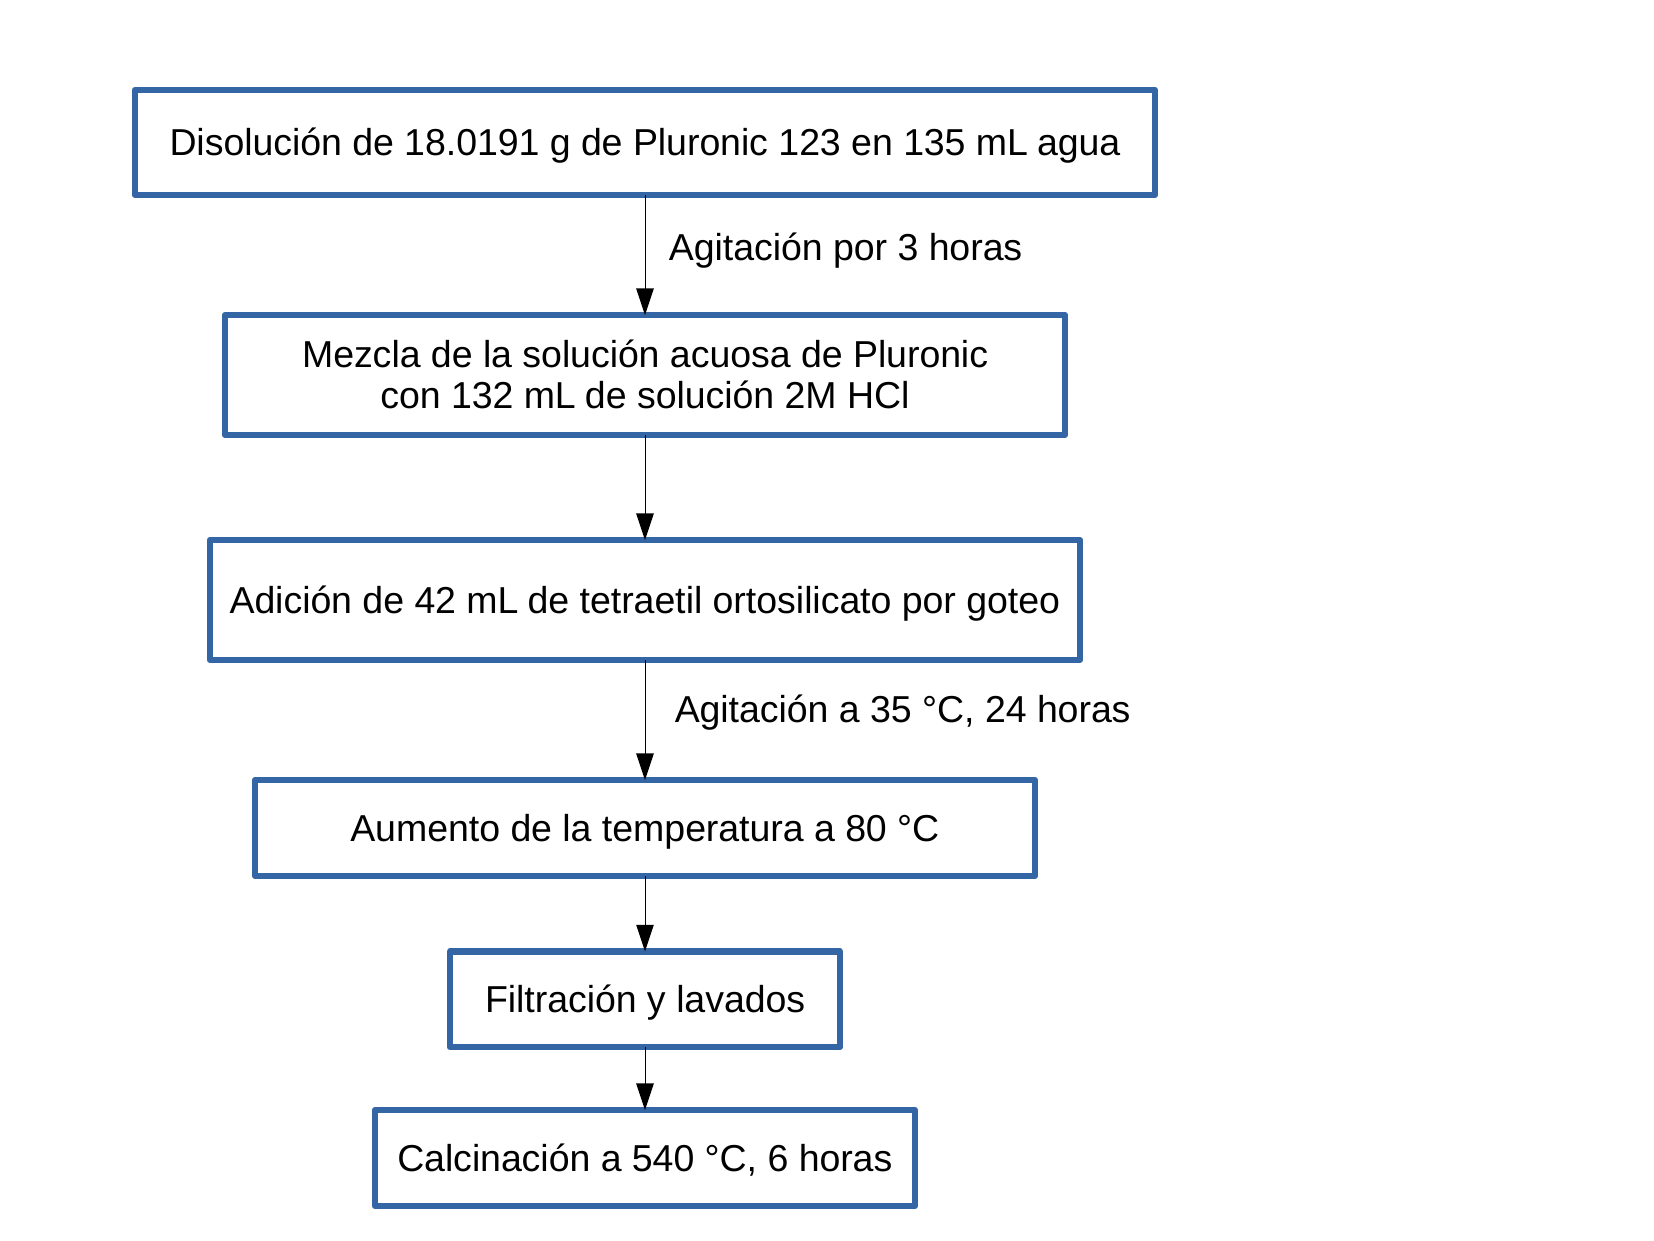

Disolución de 18.0191 g de Pluronic 123 en 135 mL agua
Agitación por 3 horas
Mezcla de la solución acuosa de Pluronic
con 132 mL de solución 2M HCl
Adición de 42 mL de tetraetil ortosilicato por goteo
Agitación a 35 °C, 24 horas
Aumento de la temperatura a 80 °C
Filtración y lavados
Calcinación a 540 °C, 6 horas